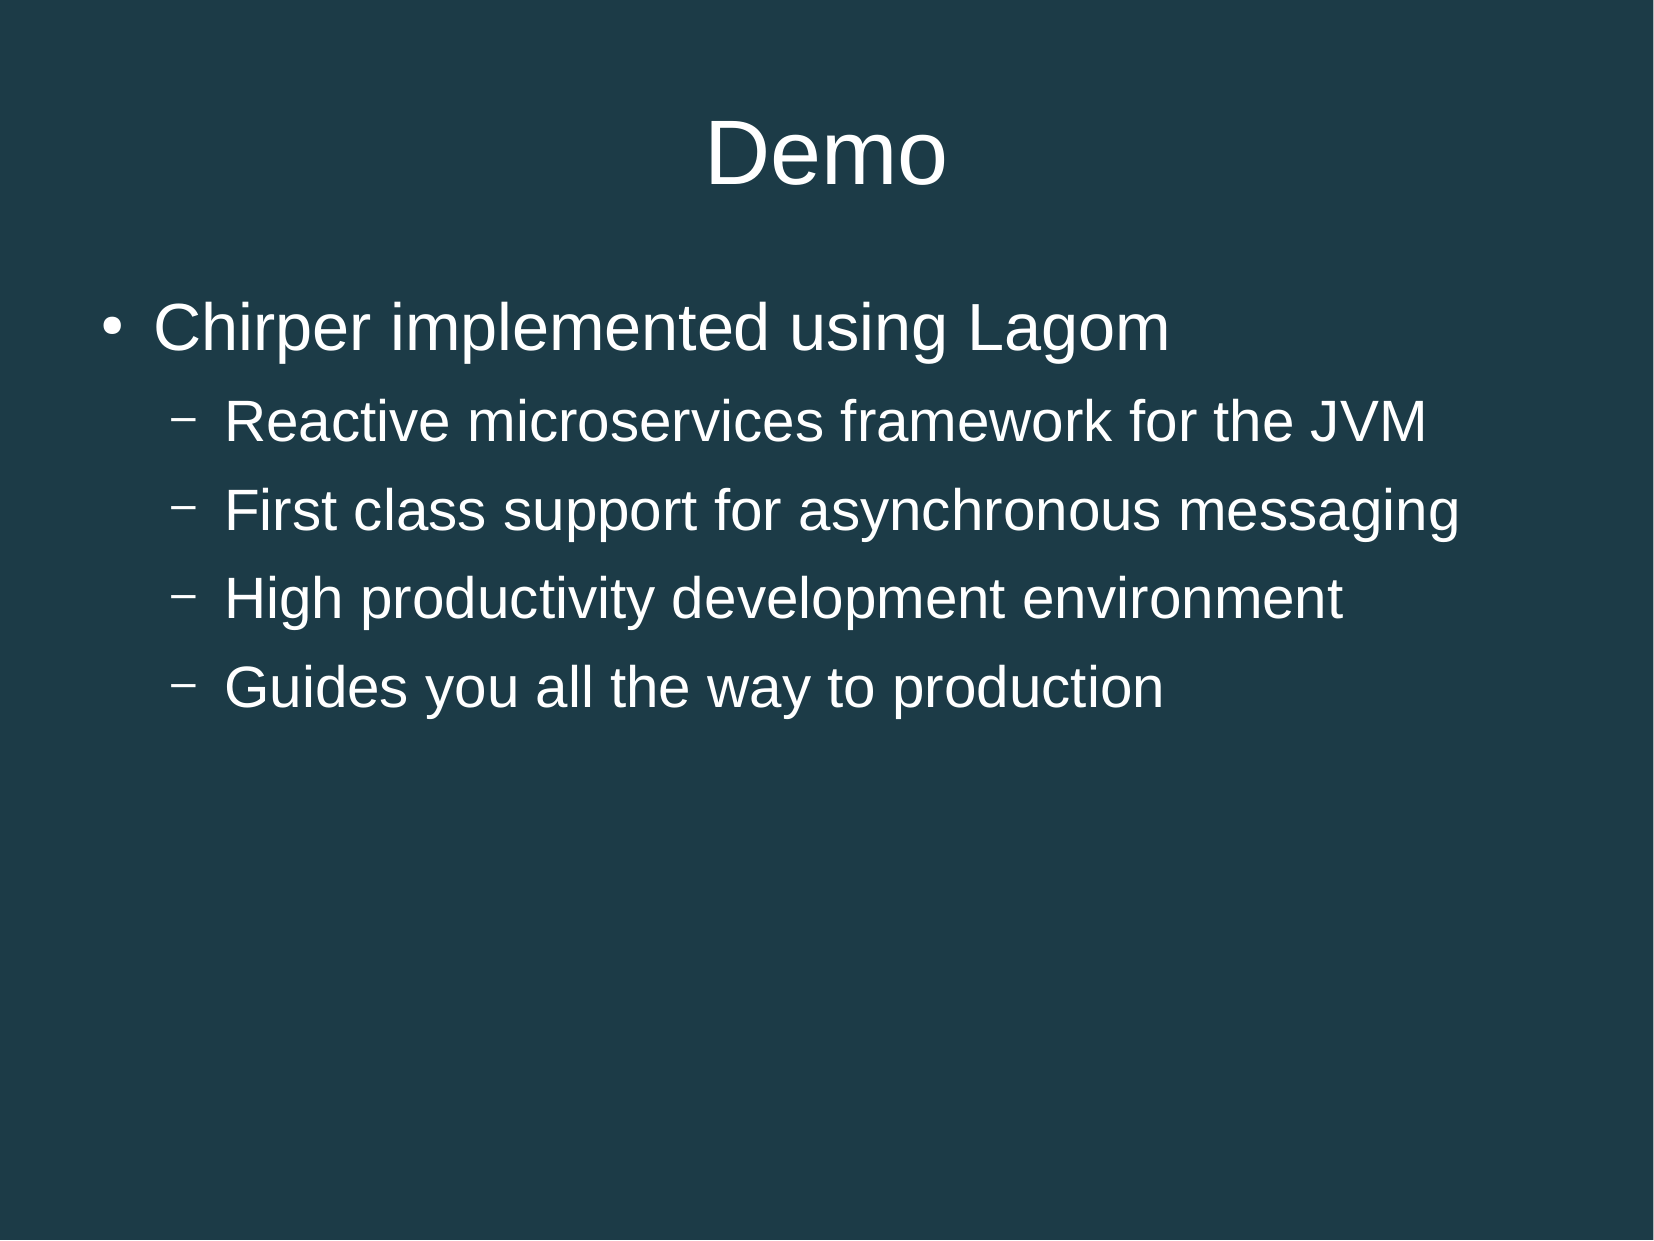

# Demo
Chirper implemented using Lagom
Reactive microservices framework for the JVM
First class support for asynchronous messaging
High productivity development environment
Guides you all the way to production